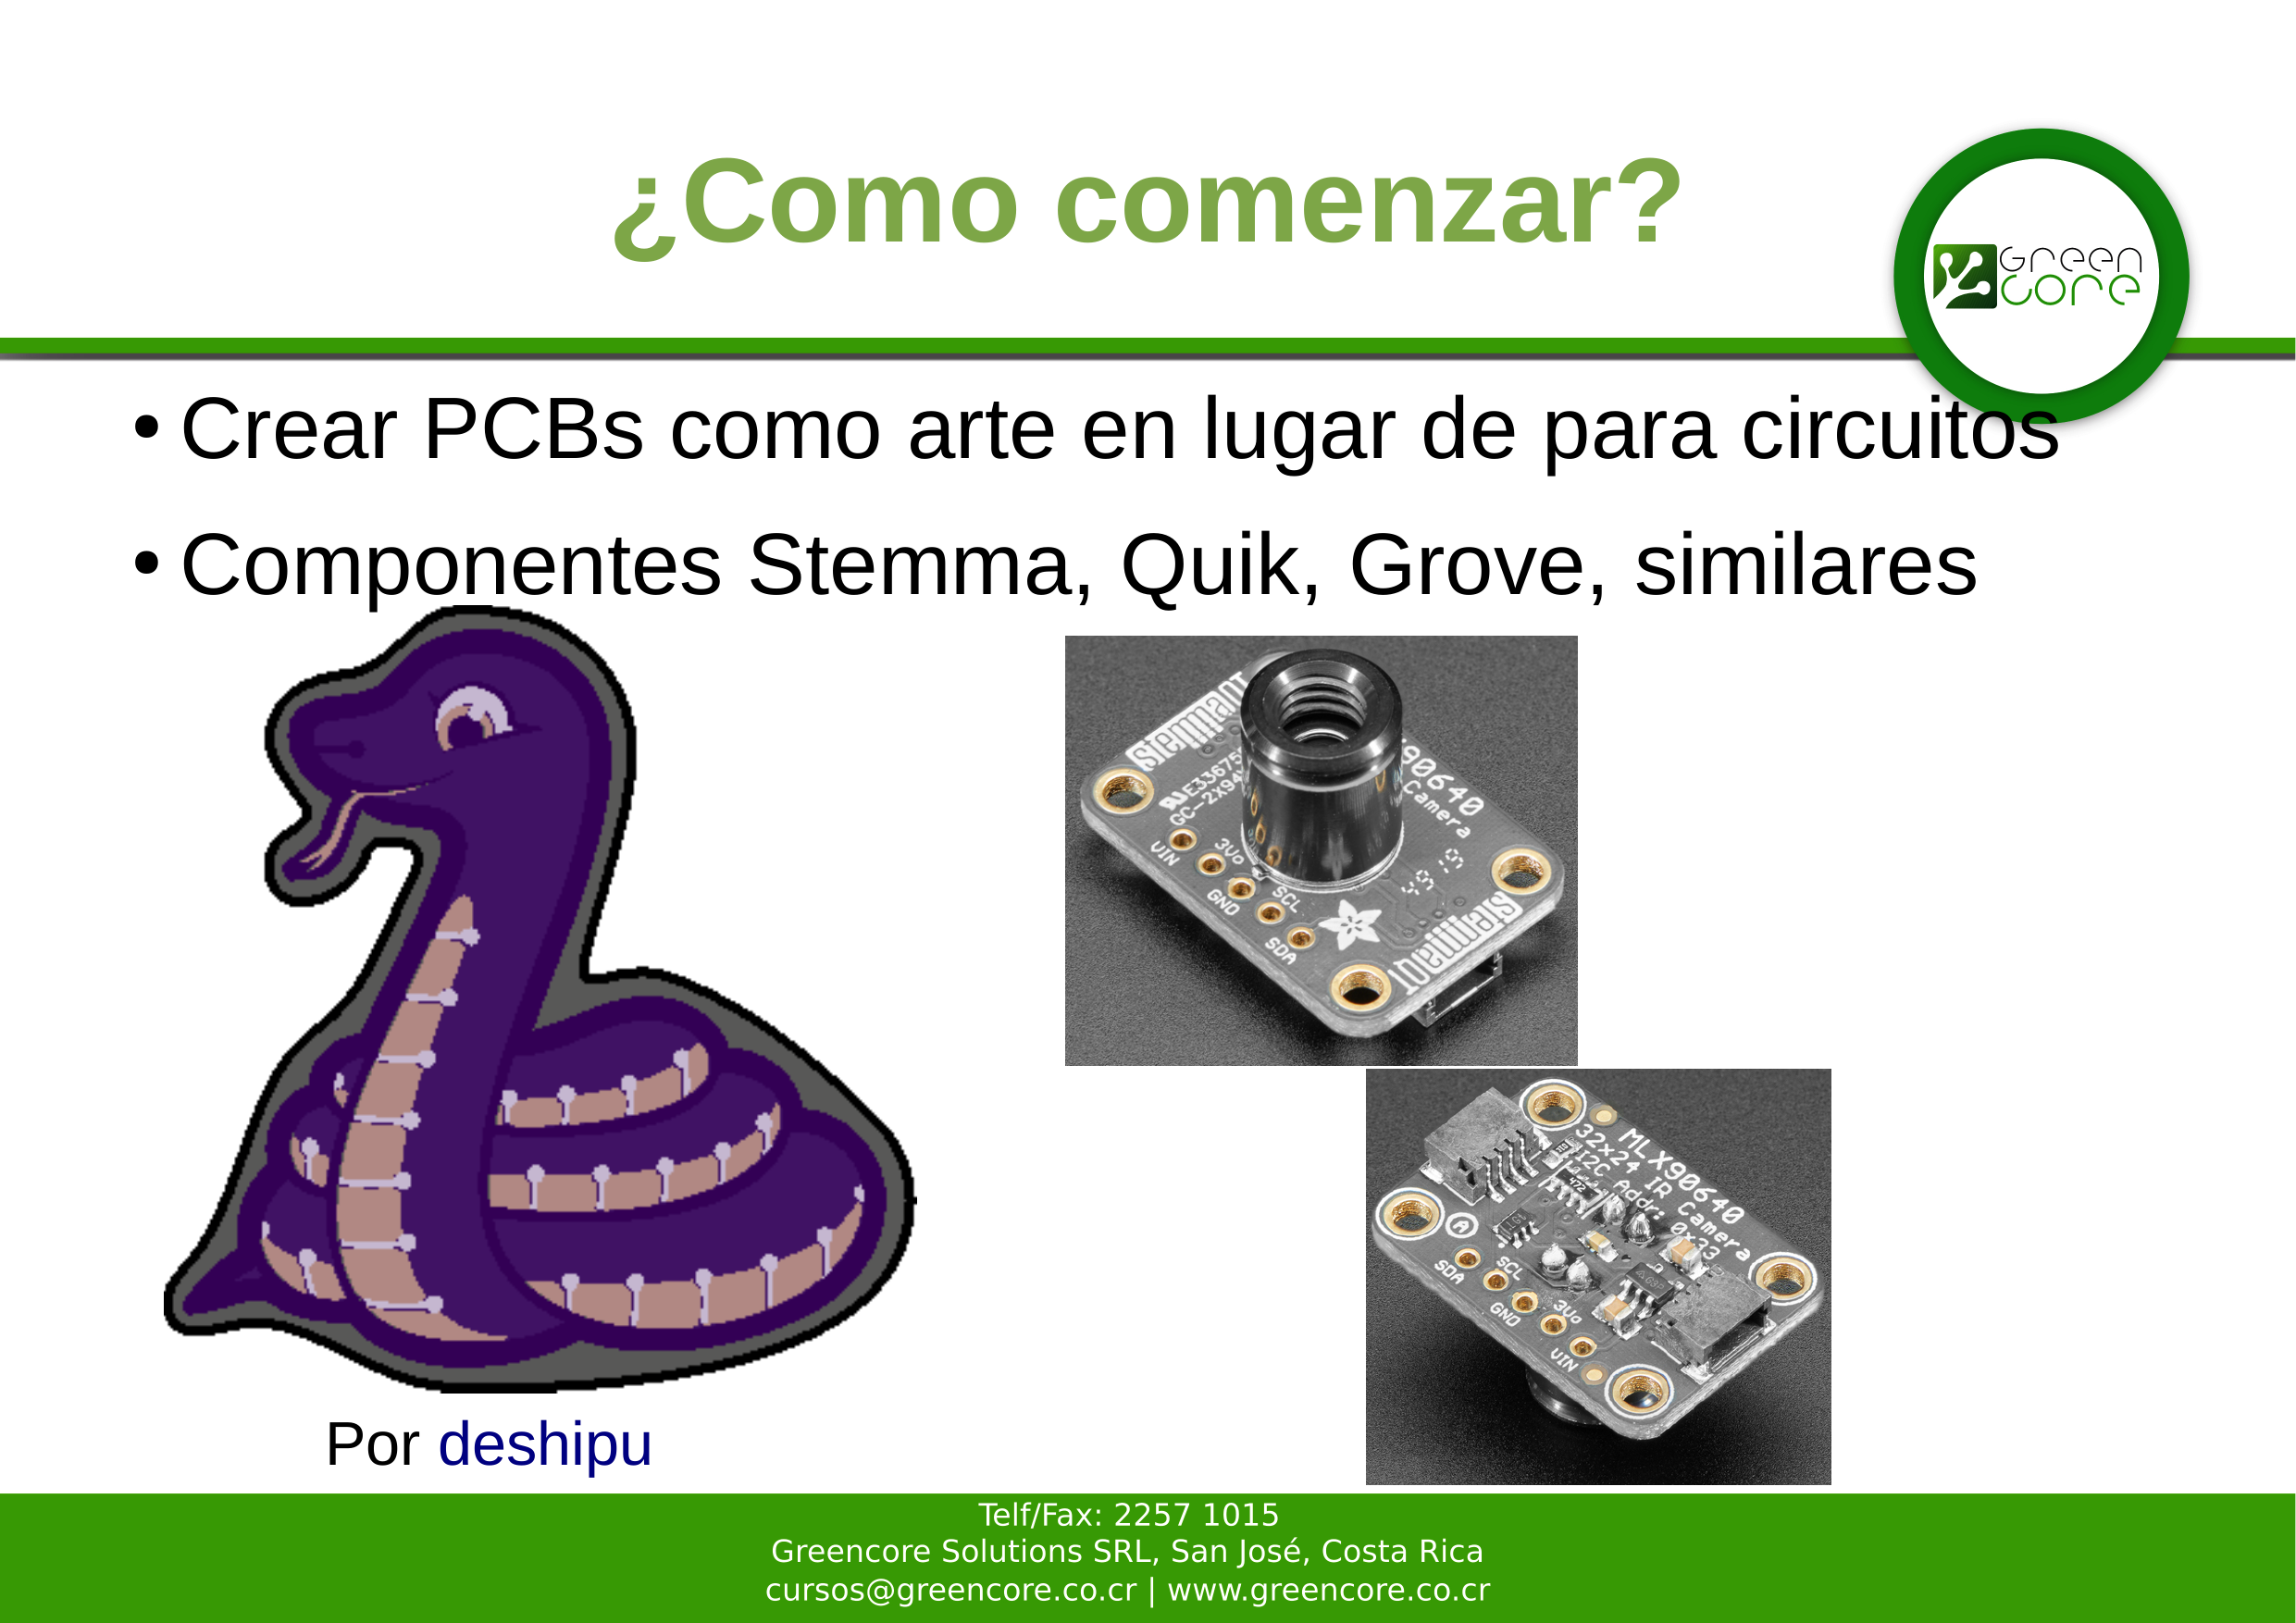

# ¿Como comenzar?
Crear PCBs como arte en lugar de para circuitos
Componentes Stemma, Quik, Grove, similares
Por deshipu